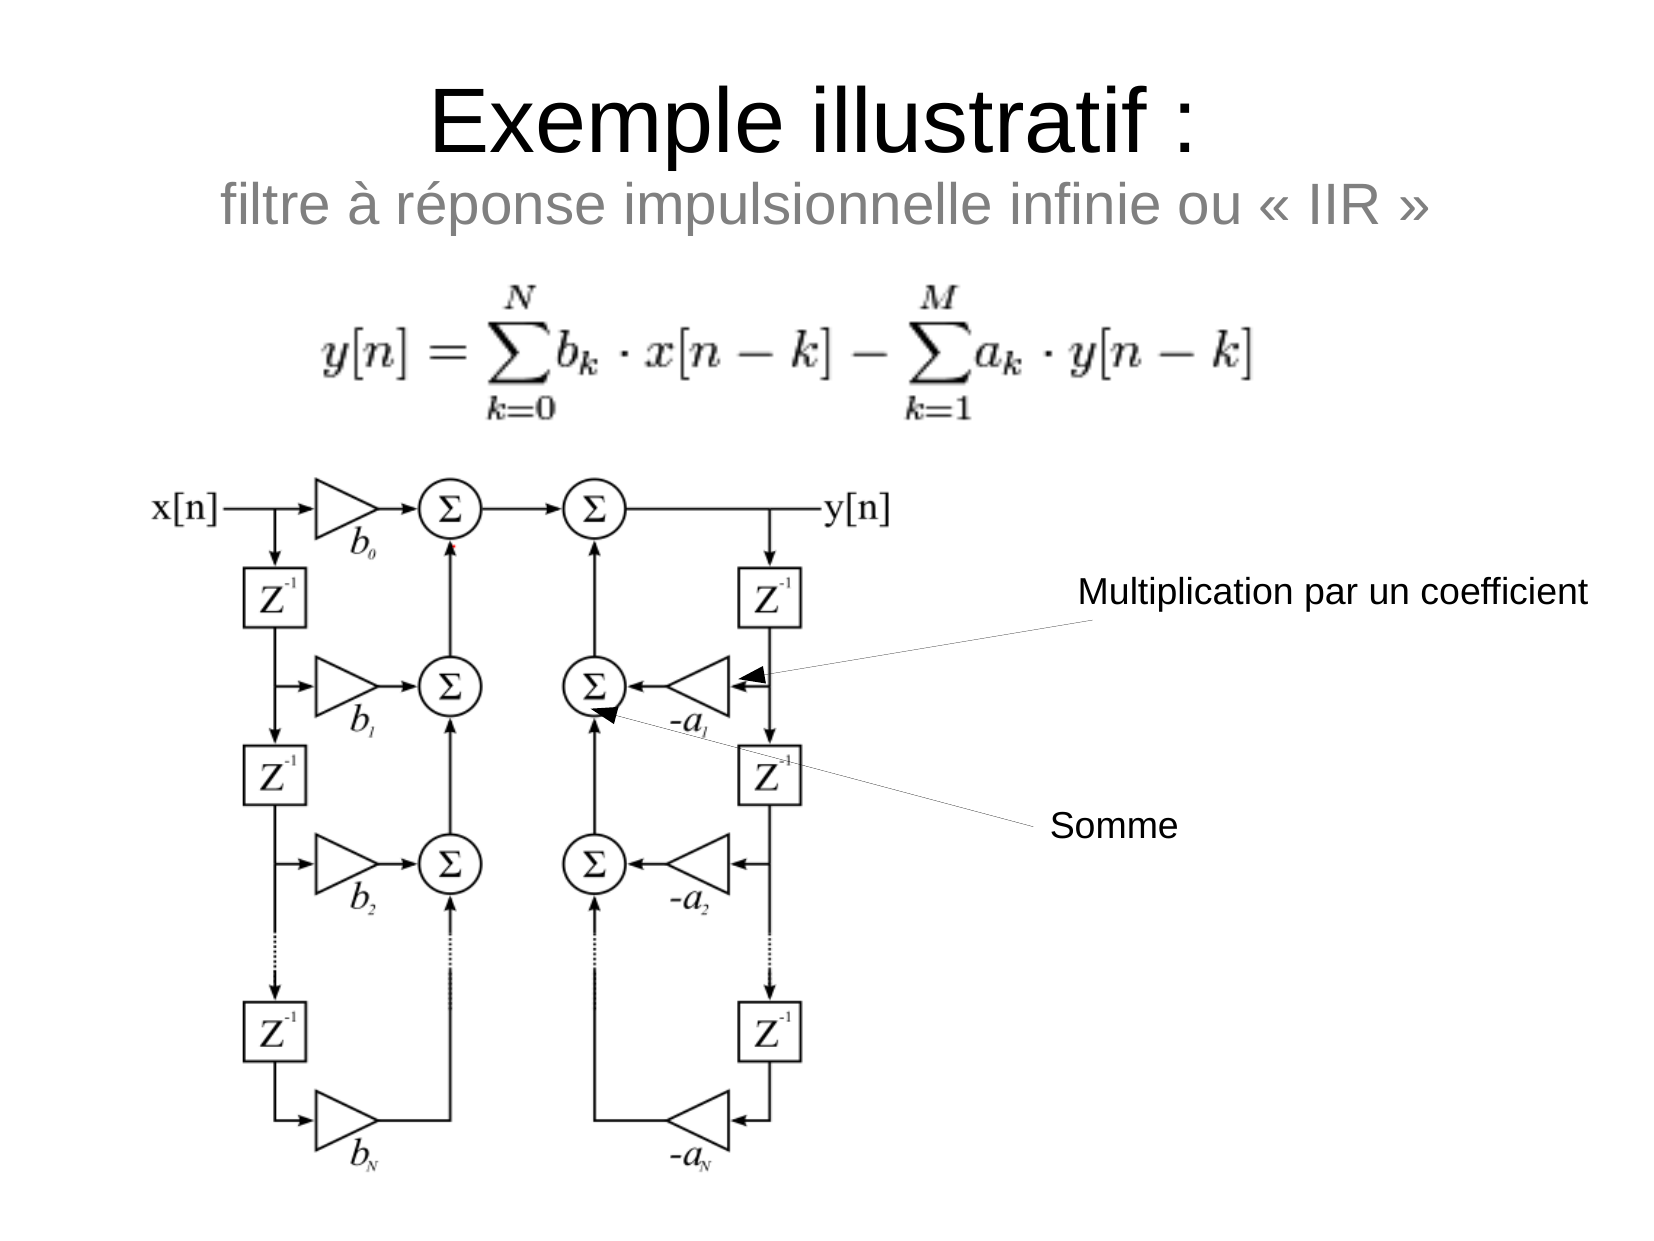

# Exemple illustratif : filtre à réponse impulsionnelle infinie ou « IIR »
Multiplication par un coefficient
 Somme